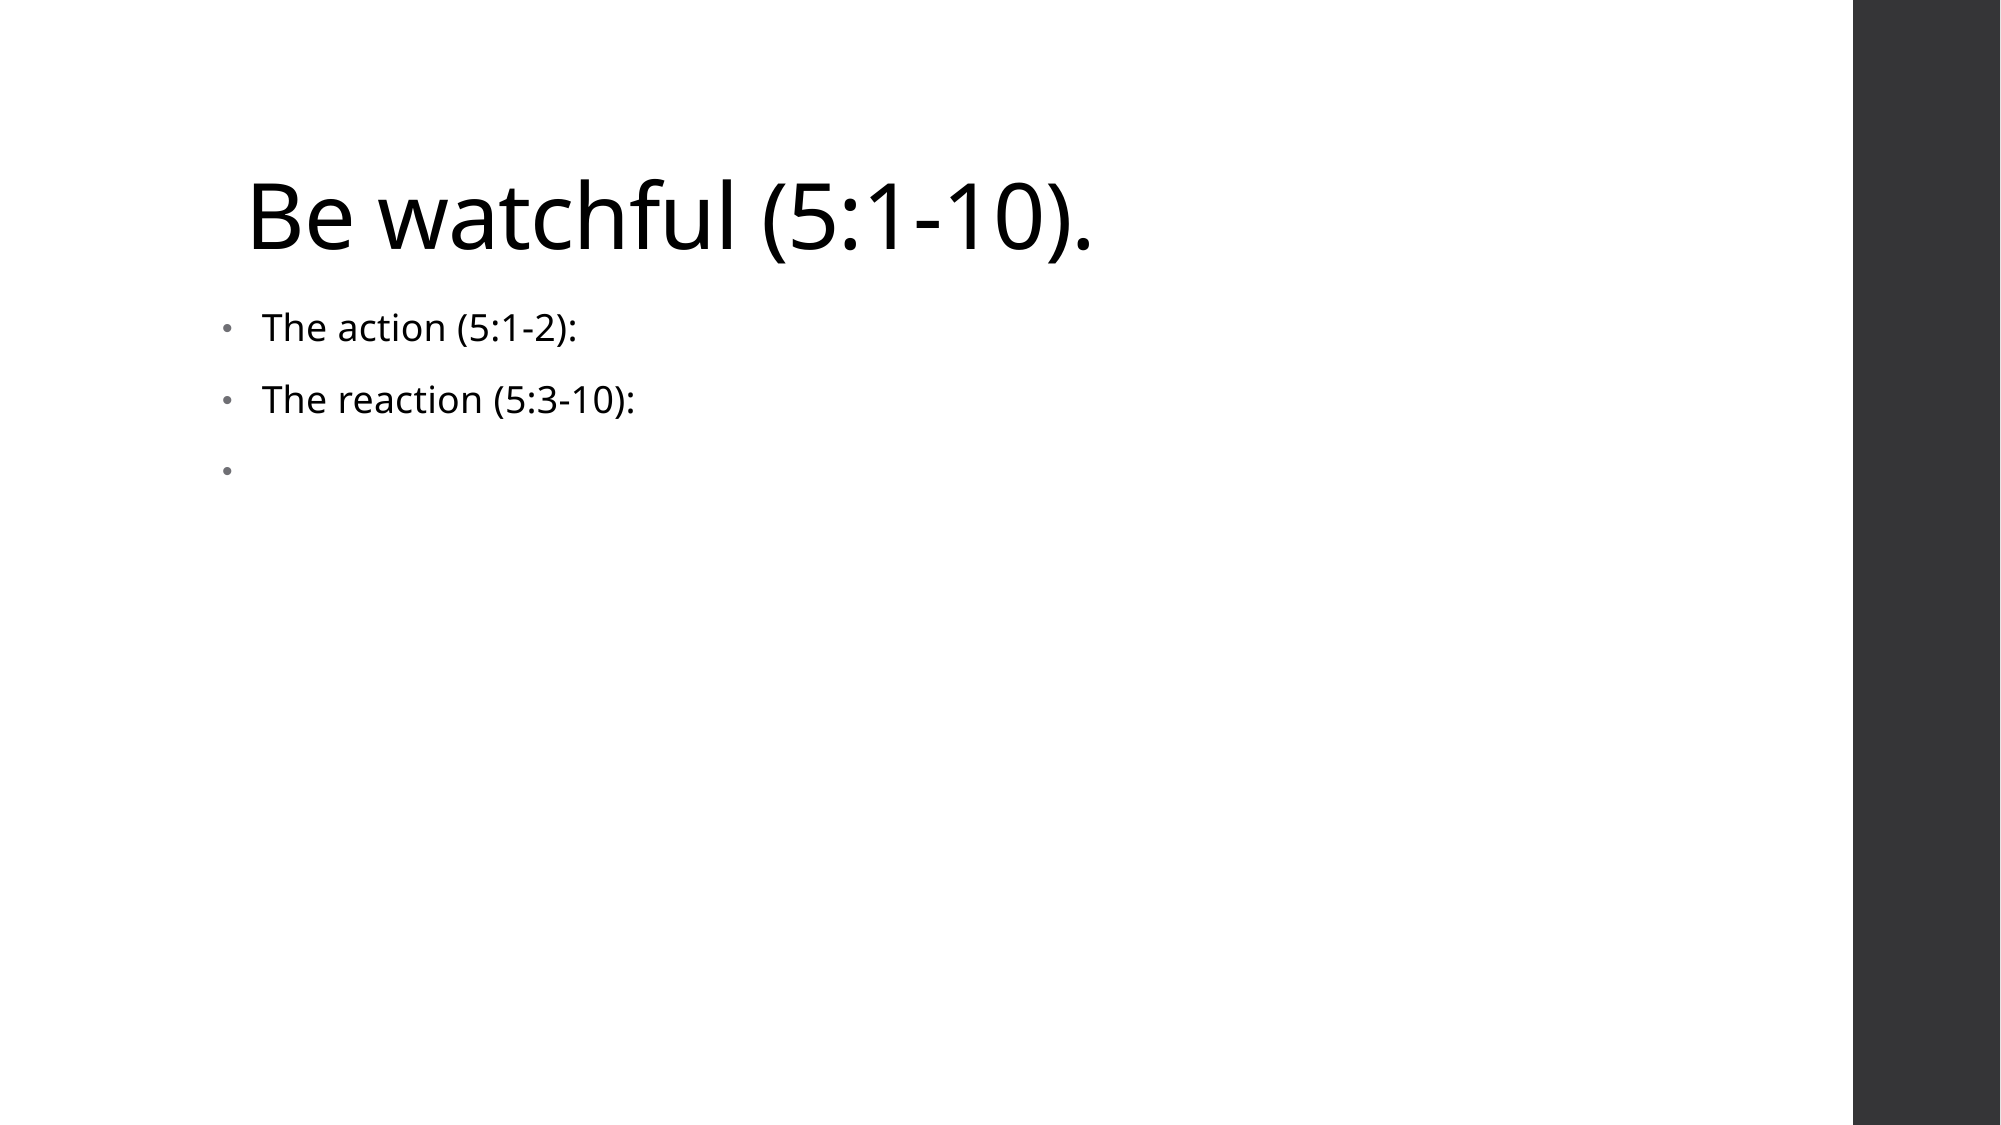

# Be watchful (5:1-10).
 The action (5:1-2):
 The reaction (5:3-10):